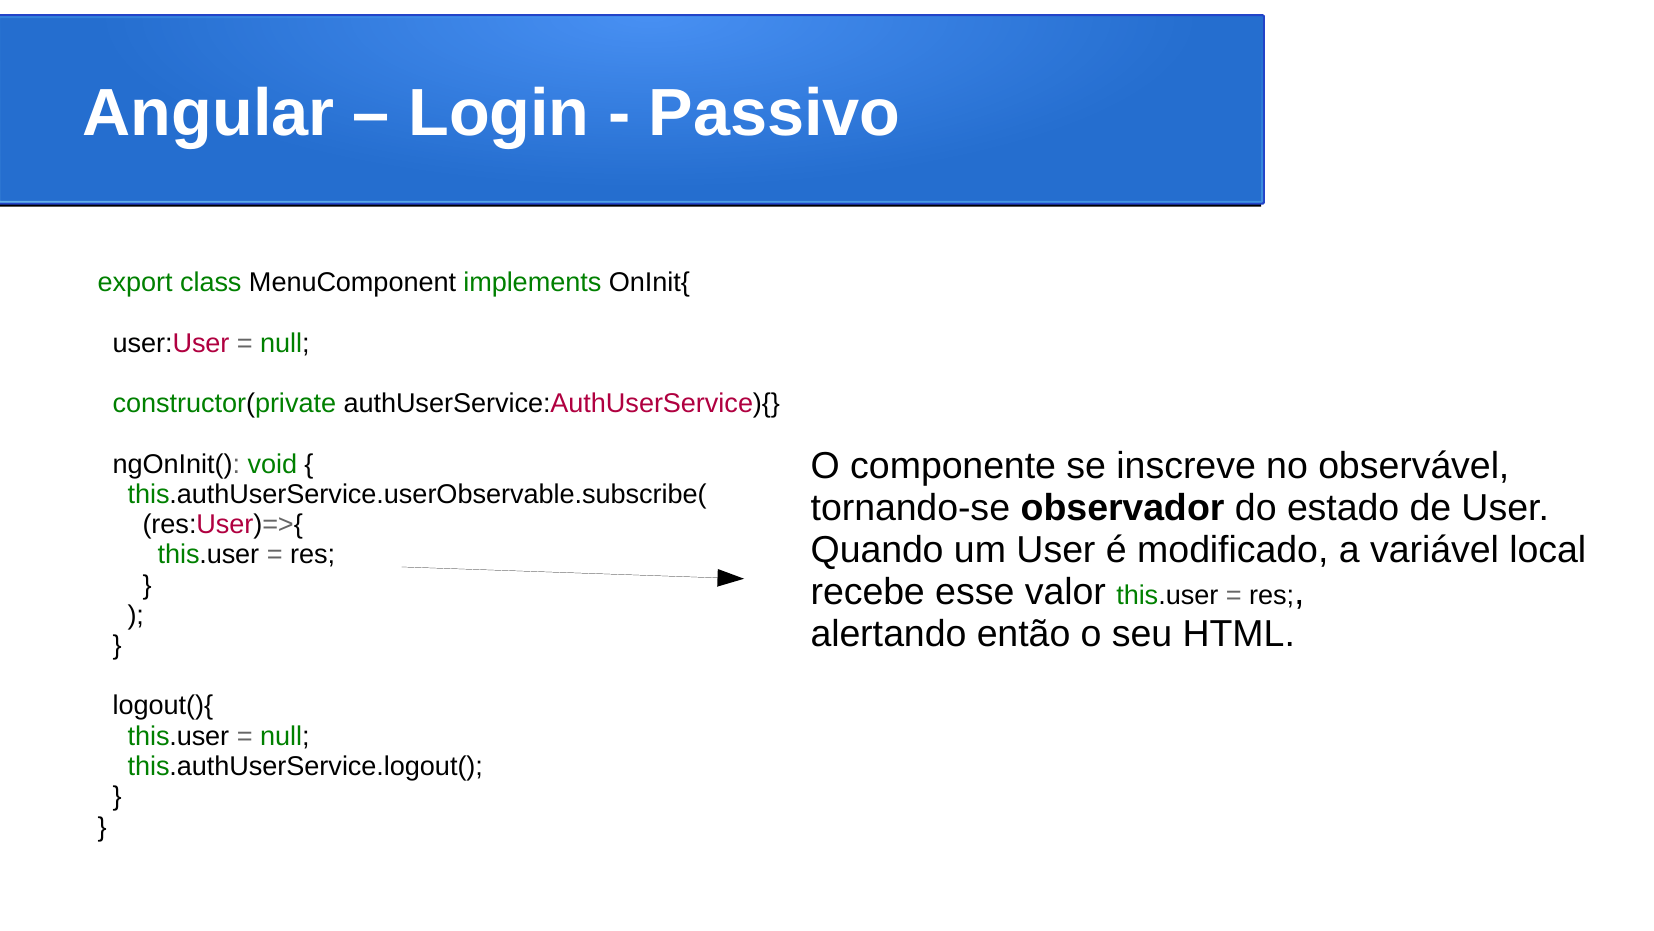

# Angular – Login - Passivo
export class MenuComponent implements OnInit{
 user:User = null;
 constructor(private authUserService:AuthUserService){}
 ngOnInit(): void {
 this.authUserService.userObservable.subscribe(
 (res:User)=>{
 this.user = res;
 }
 );
 }
 logout(){
 this.user = null;
 this.authUserService.logout();
 }
}
O componente se inscreve no observável,
tornando-se observador do estado de User.
Quando um User é modificado, a variável local
recebe esse valor this.user = res;,
alertando então o seu HTML.